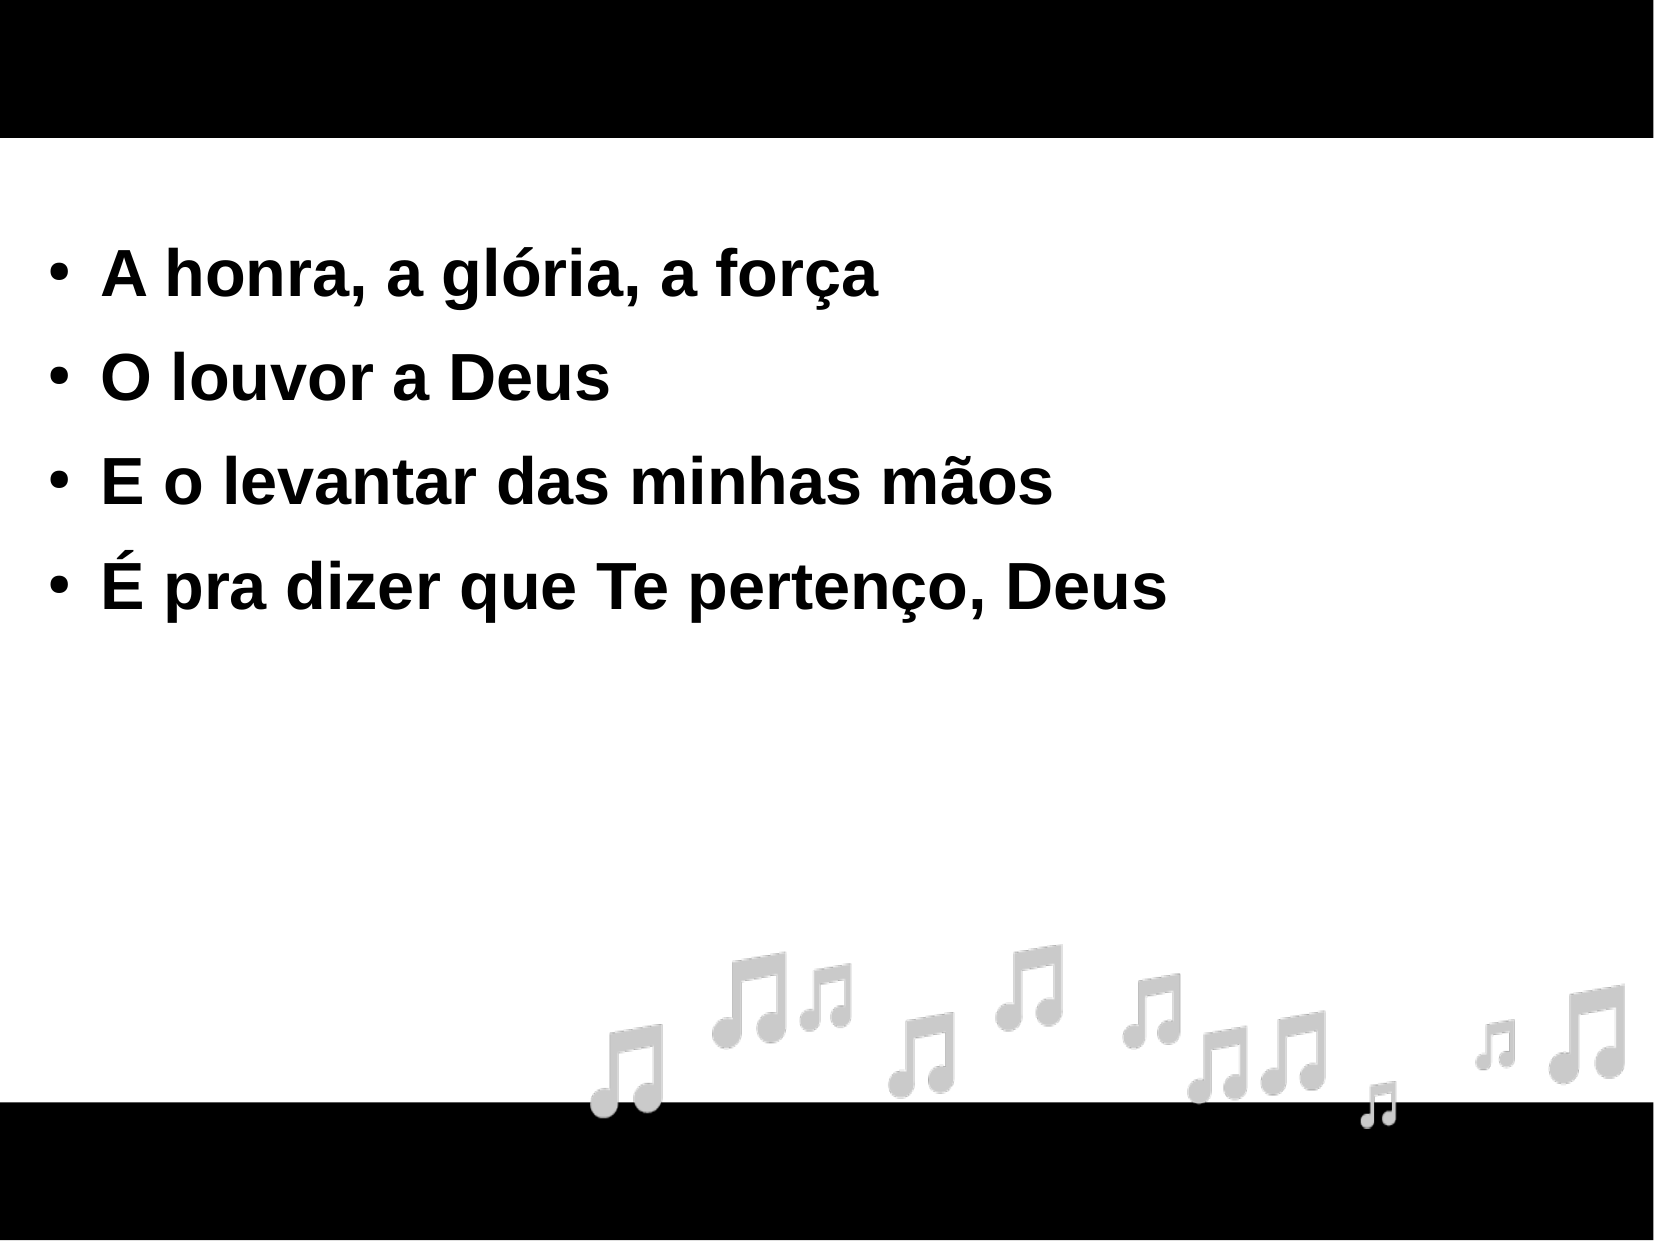

# A honra, a glória, a força
O louvor a Deus
E o levantar das minhas mãos
É pra dizer que Te pertenço, Deus